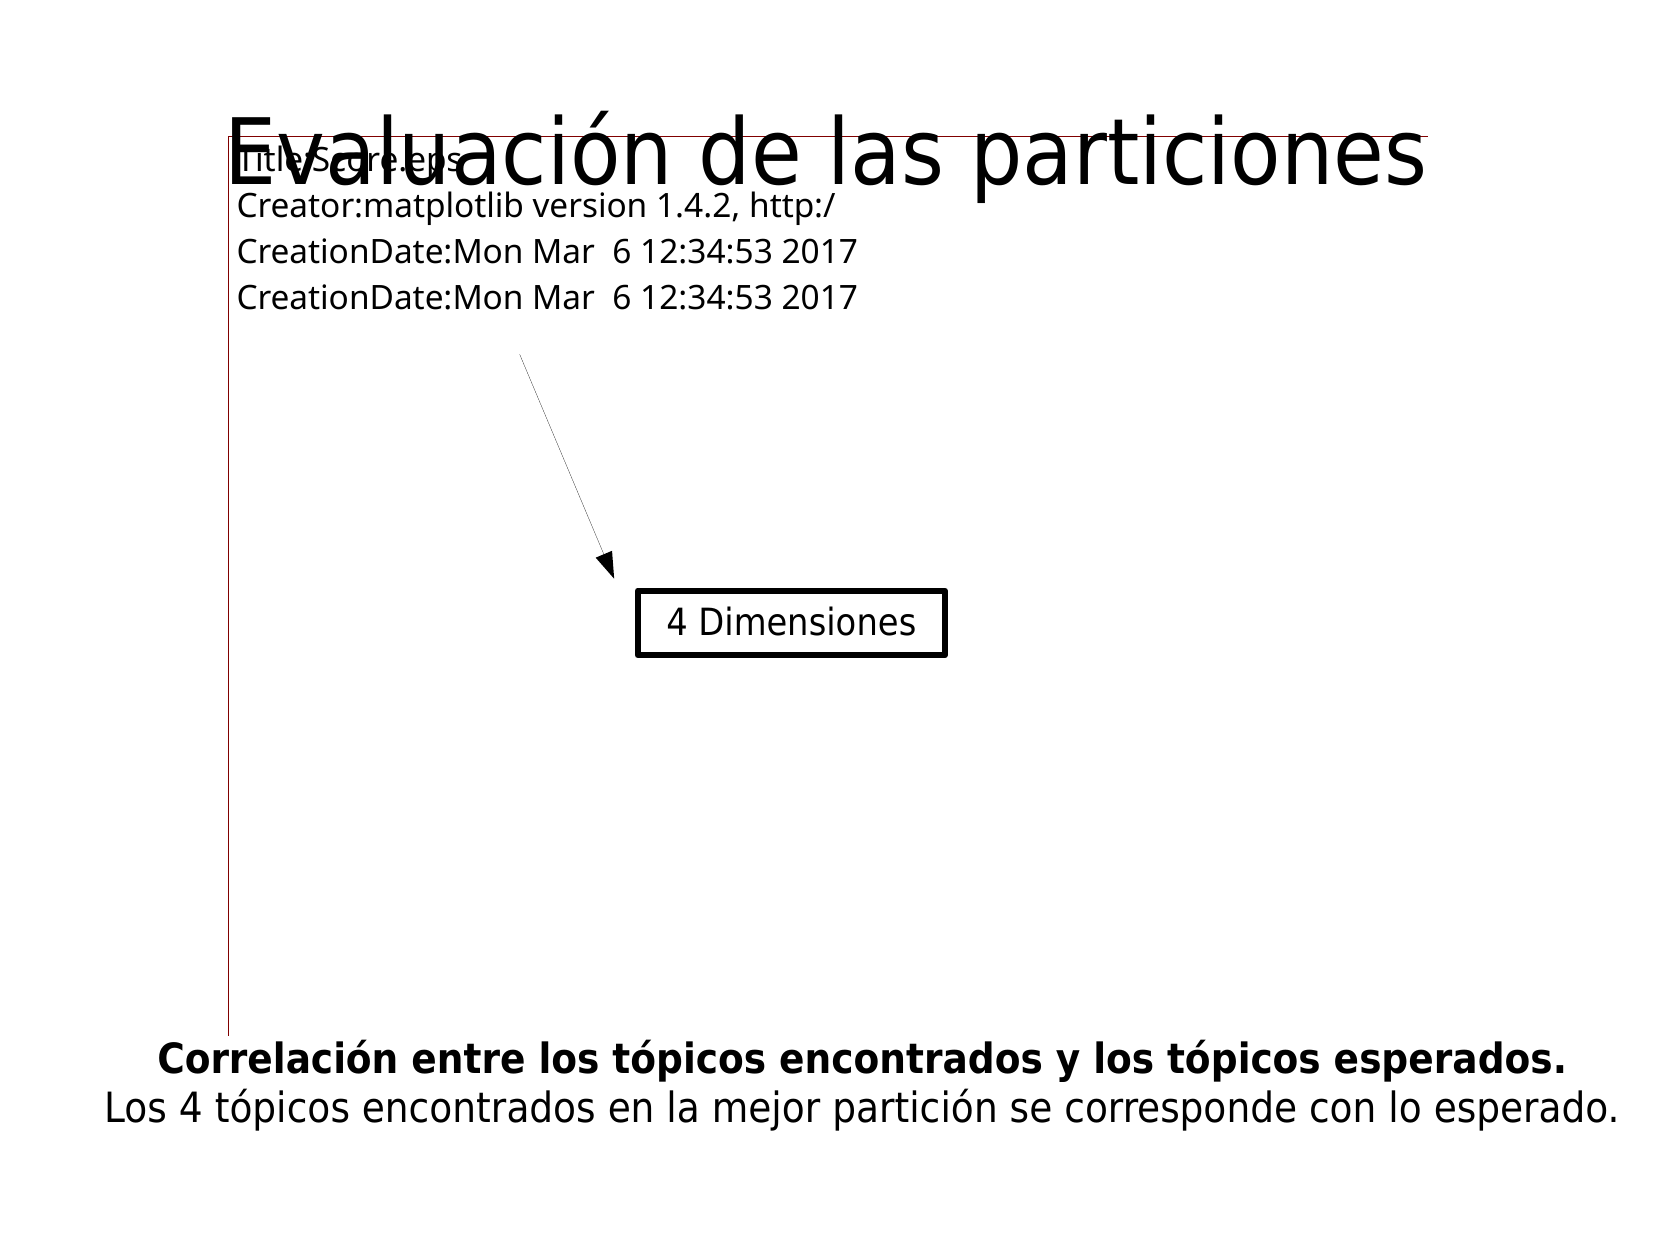

# Evaluación de las particiones
4 Dimensiones
Correlación entre los tópicos encontrados y los tópicos esperados.
Los 4 tópicos encontrados en la mejor partición se corresponde con lo esperado.